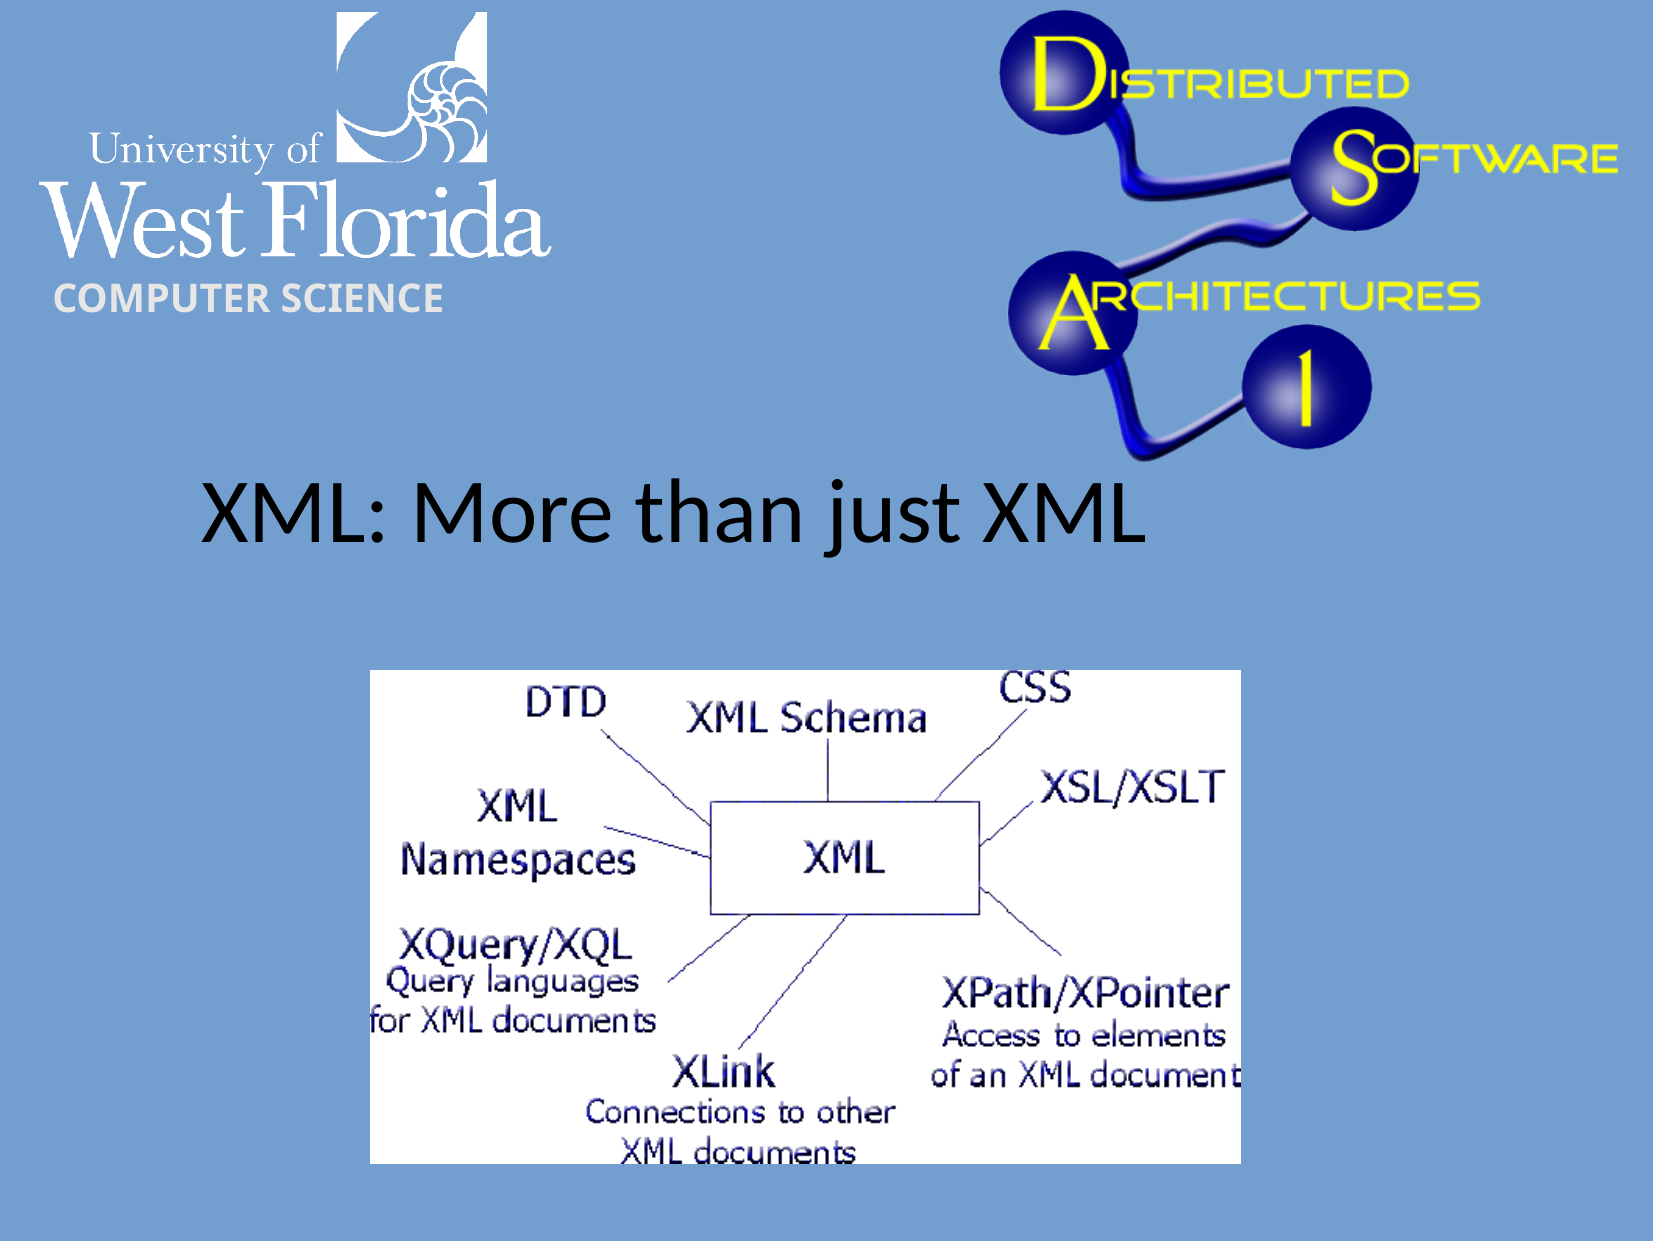

COMPUTER SCIENCE
# XML: More than just XML